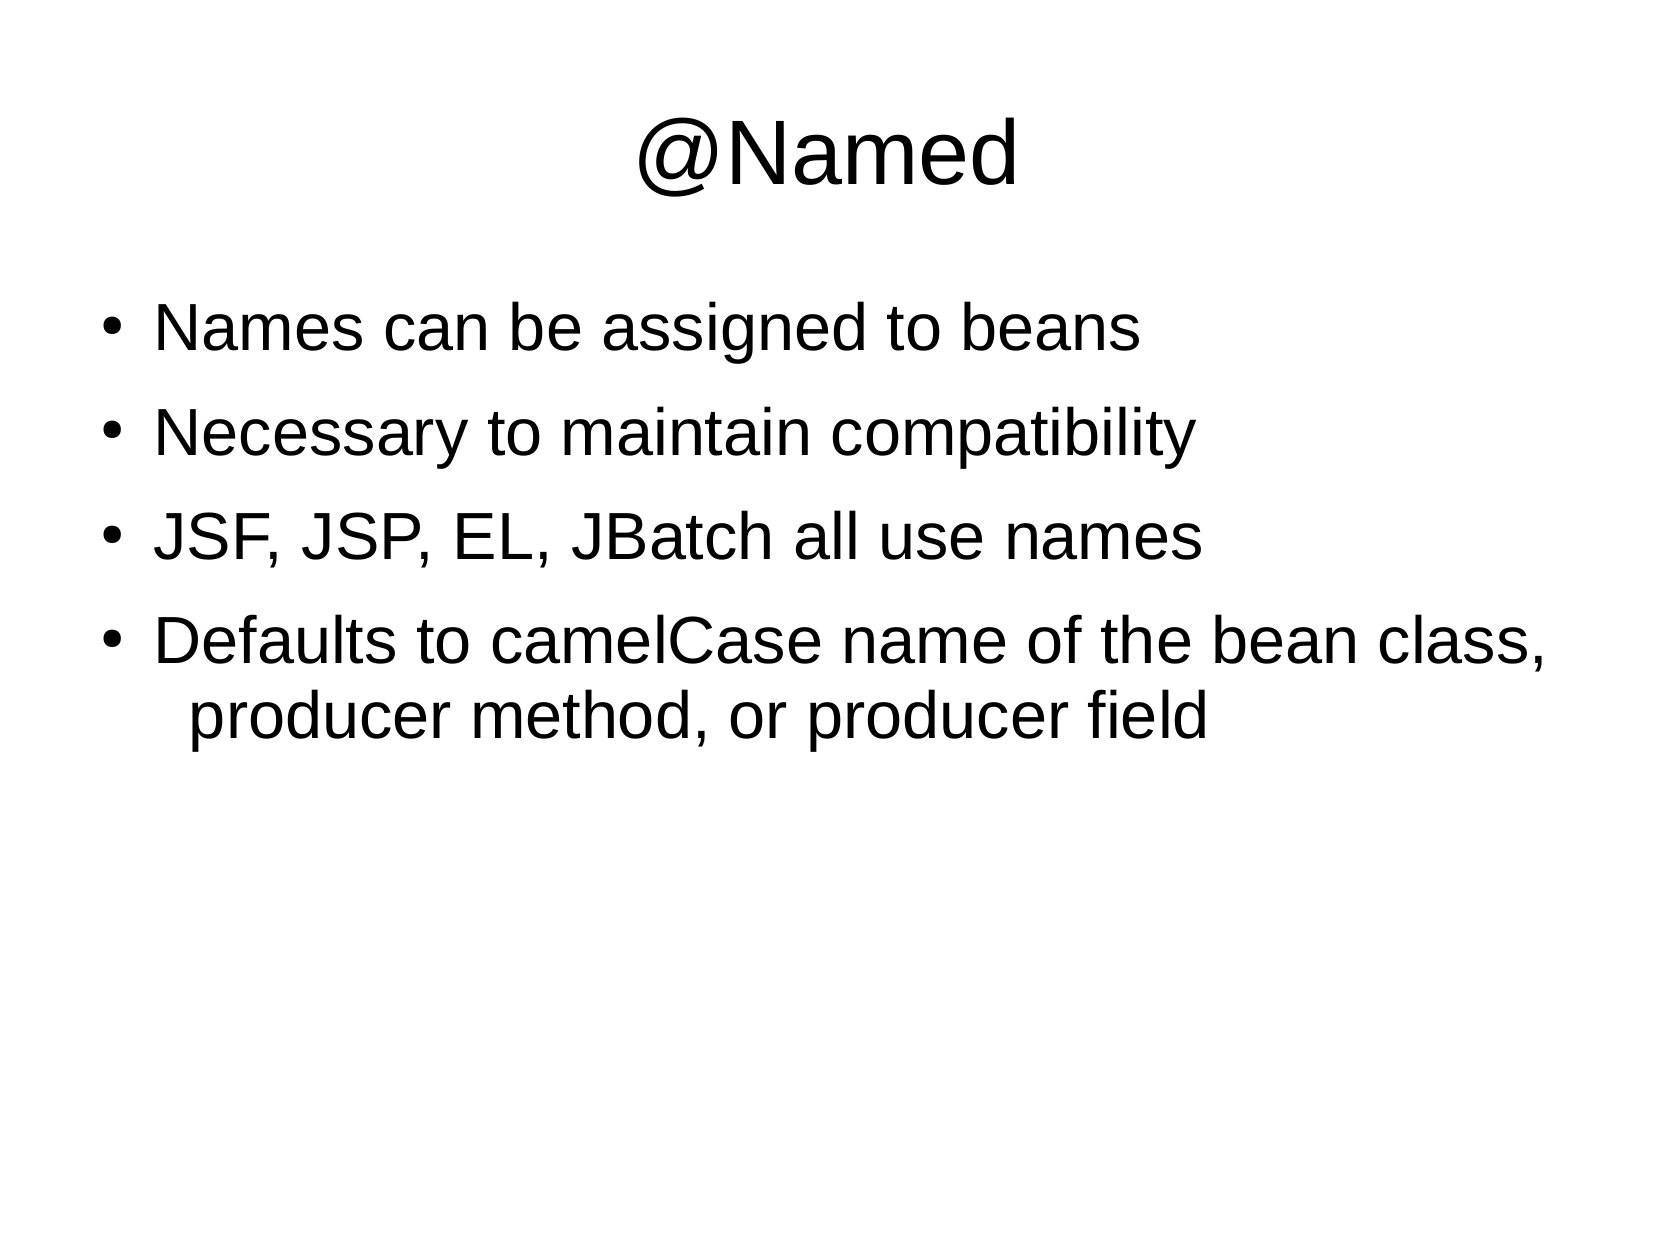

# @Named
Names can be assigned to beans
Necessary to maintain compatibility
JSF, JSP, EL, JBatch all use names
Defaults to camelCase name of the bean class, producer method, or producer field